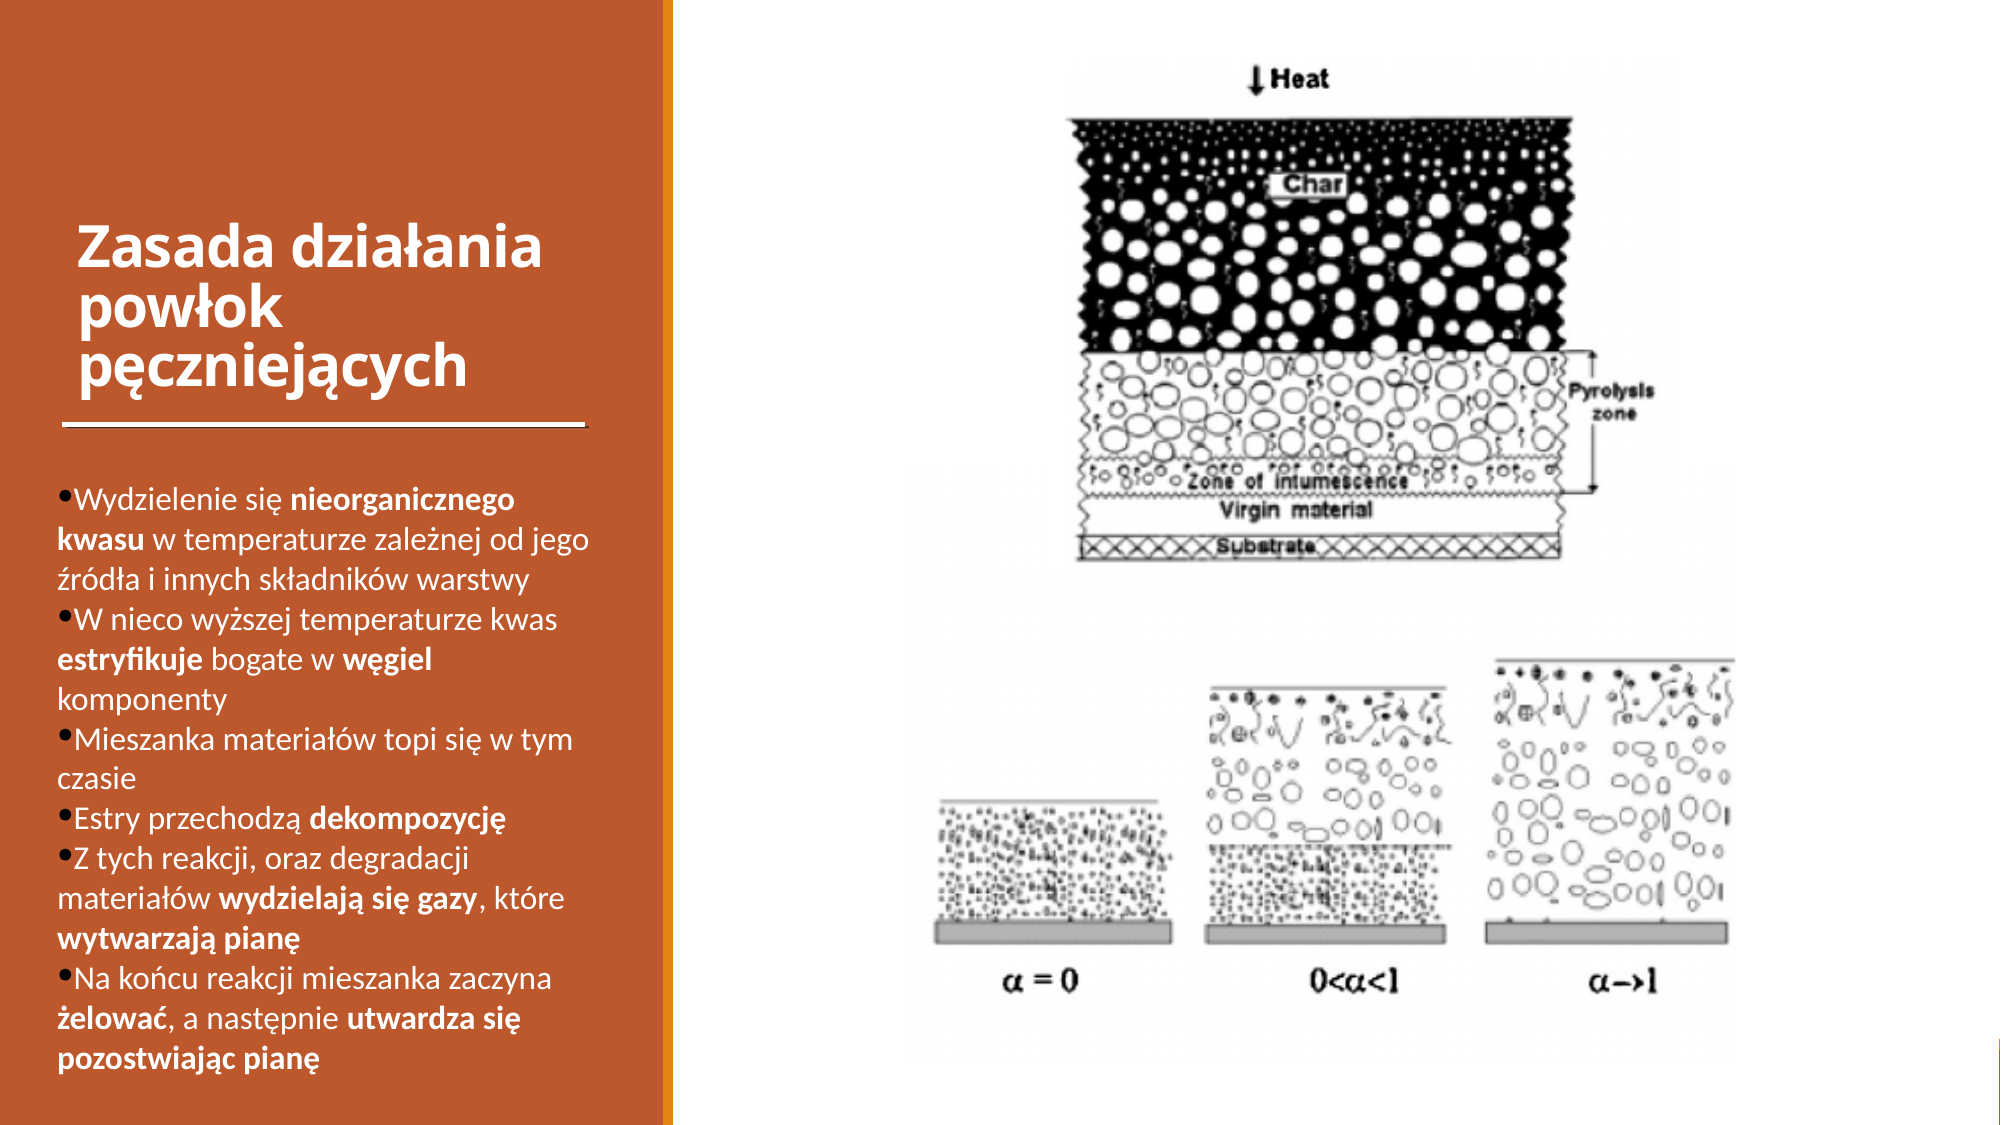

# Zasada działania powłok pęczniejących
Wydzielenie się nieorganicznego kwasu w temperaturze zależnej od jego źródła i innych składników warstwy
W nieco wyższej temperaturze kwas estryfikuje bogate w węgiel komponenty
Mieszanka materiałów topi się w tym czasie
Estry przechodzą dekompozycję
Z tych reakcji, oraz degradacji materiałów wydzielają się gazy, które wytwarzają pianę
Na końcu reakcji mieszanka zaczyna żelować, a następnie utwardza się pozostwiając pianę